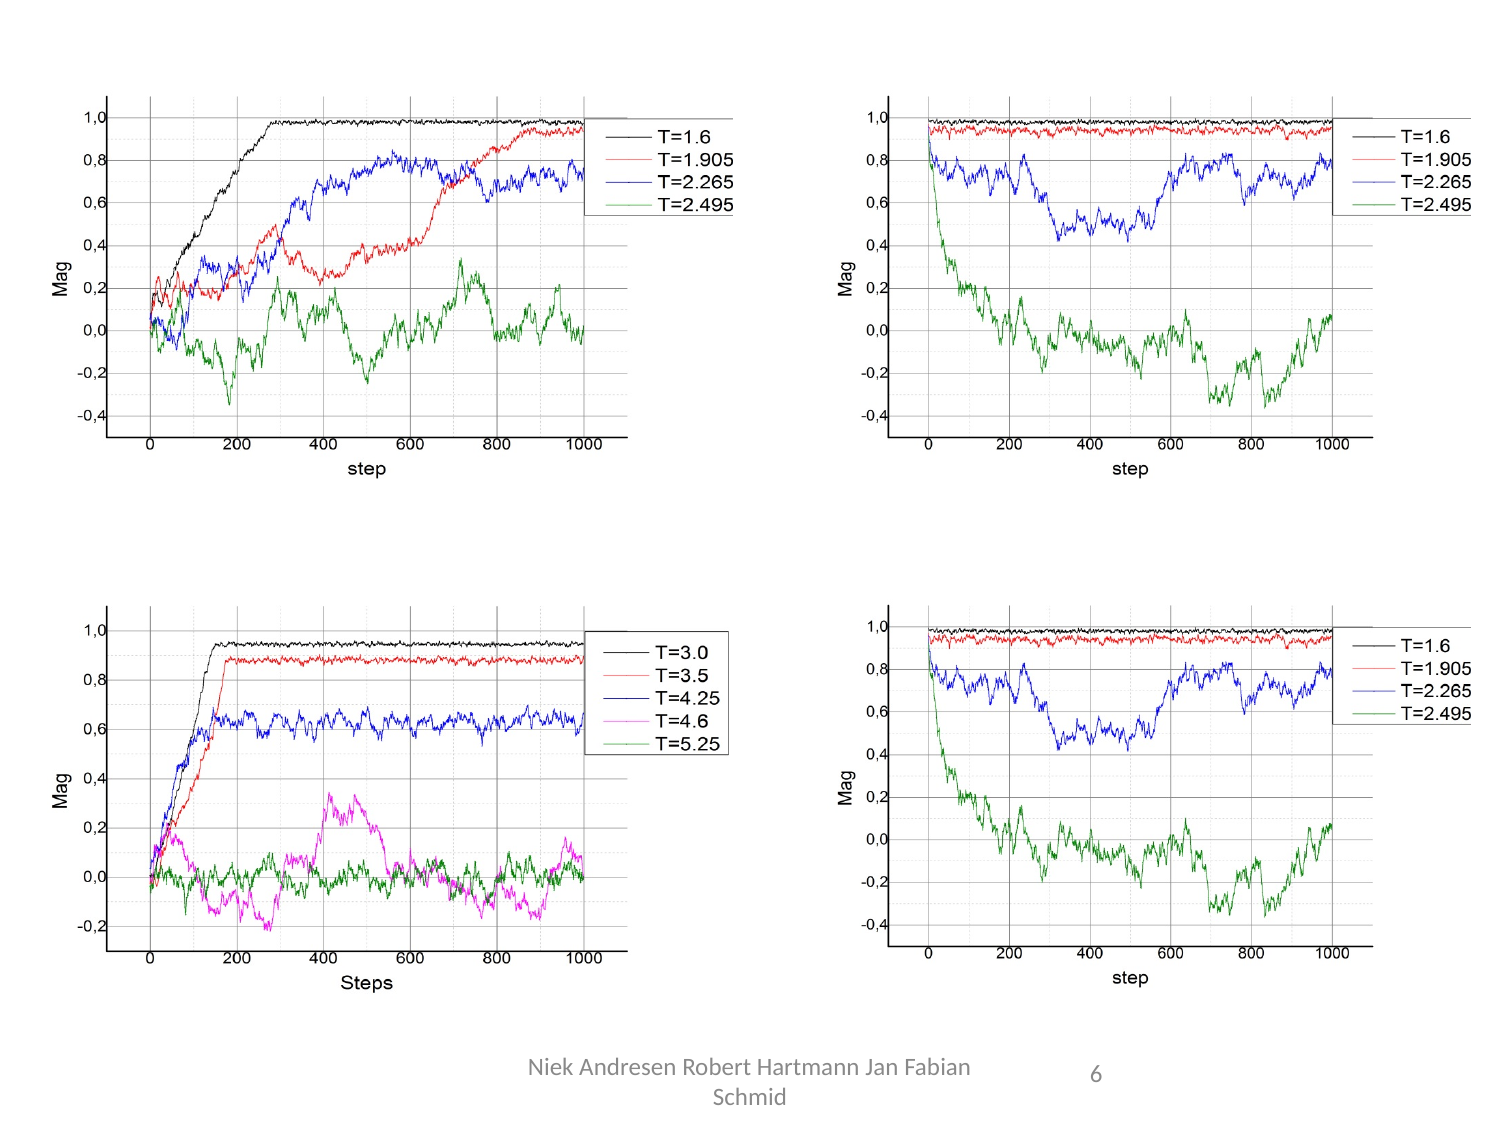

Niek Andresen Robert Hartmann Jan Fabian Schmid